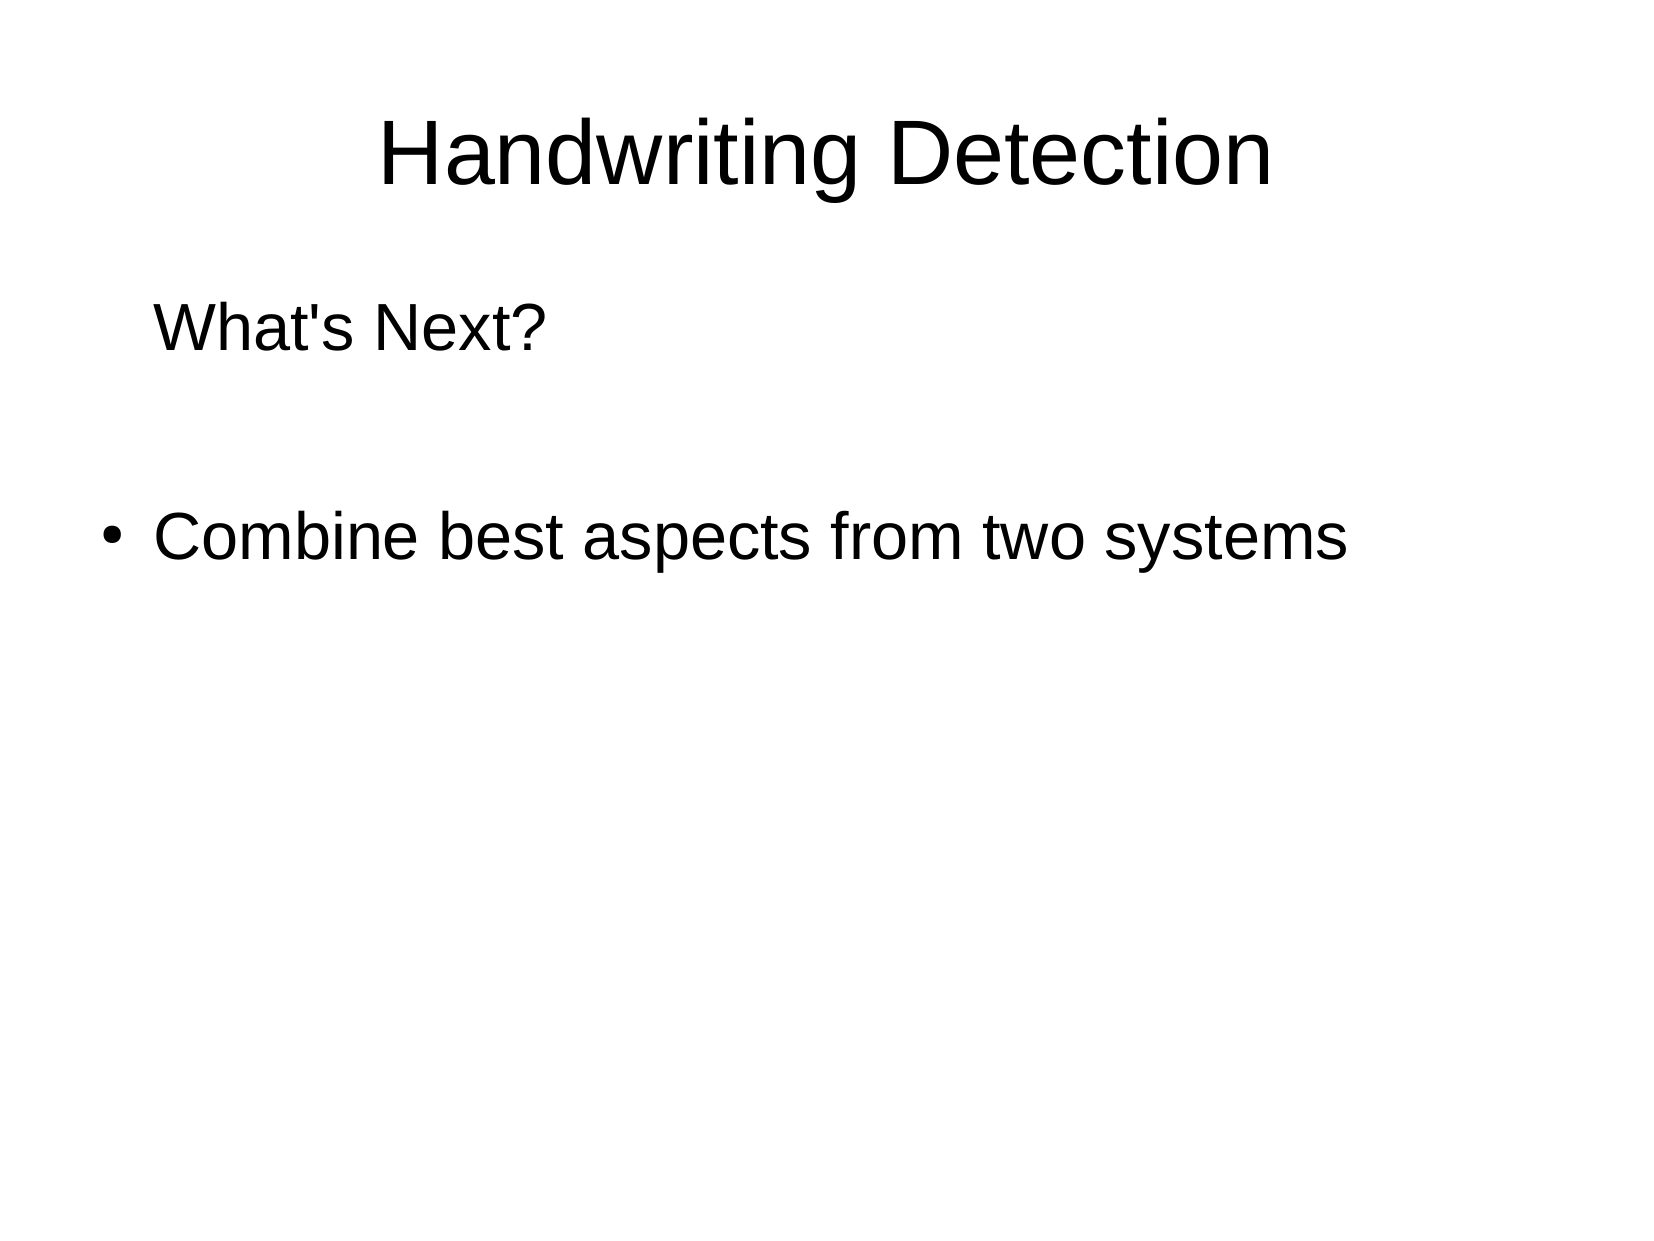

# Handwriting Detection
What's Next?
Combine best aspects from two systems